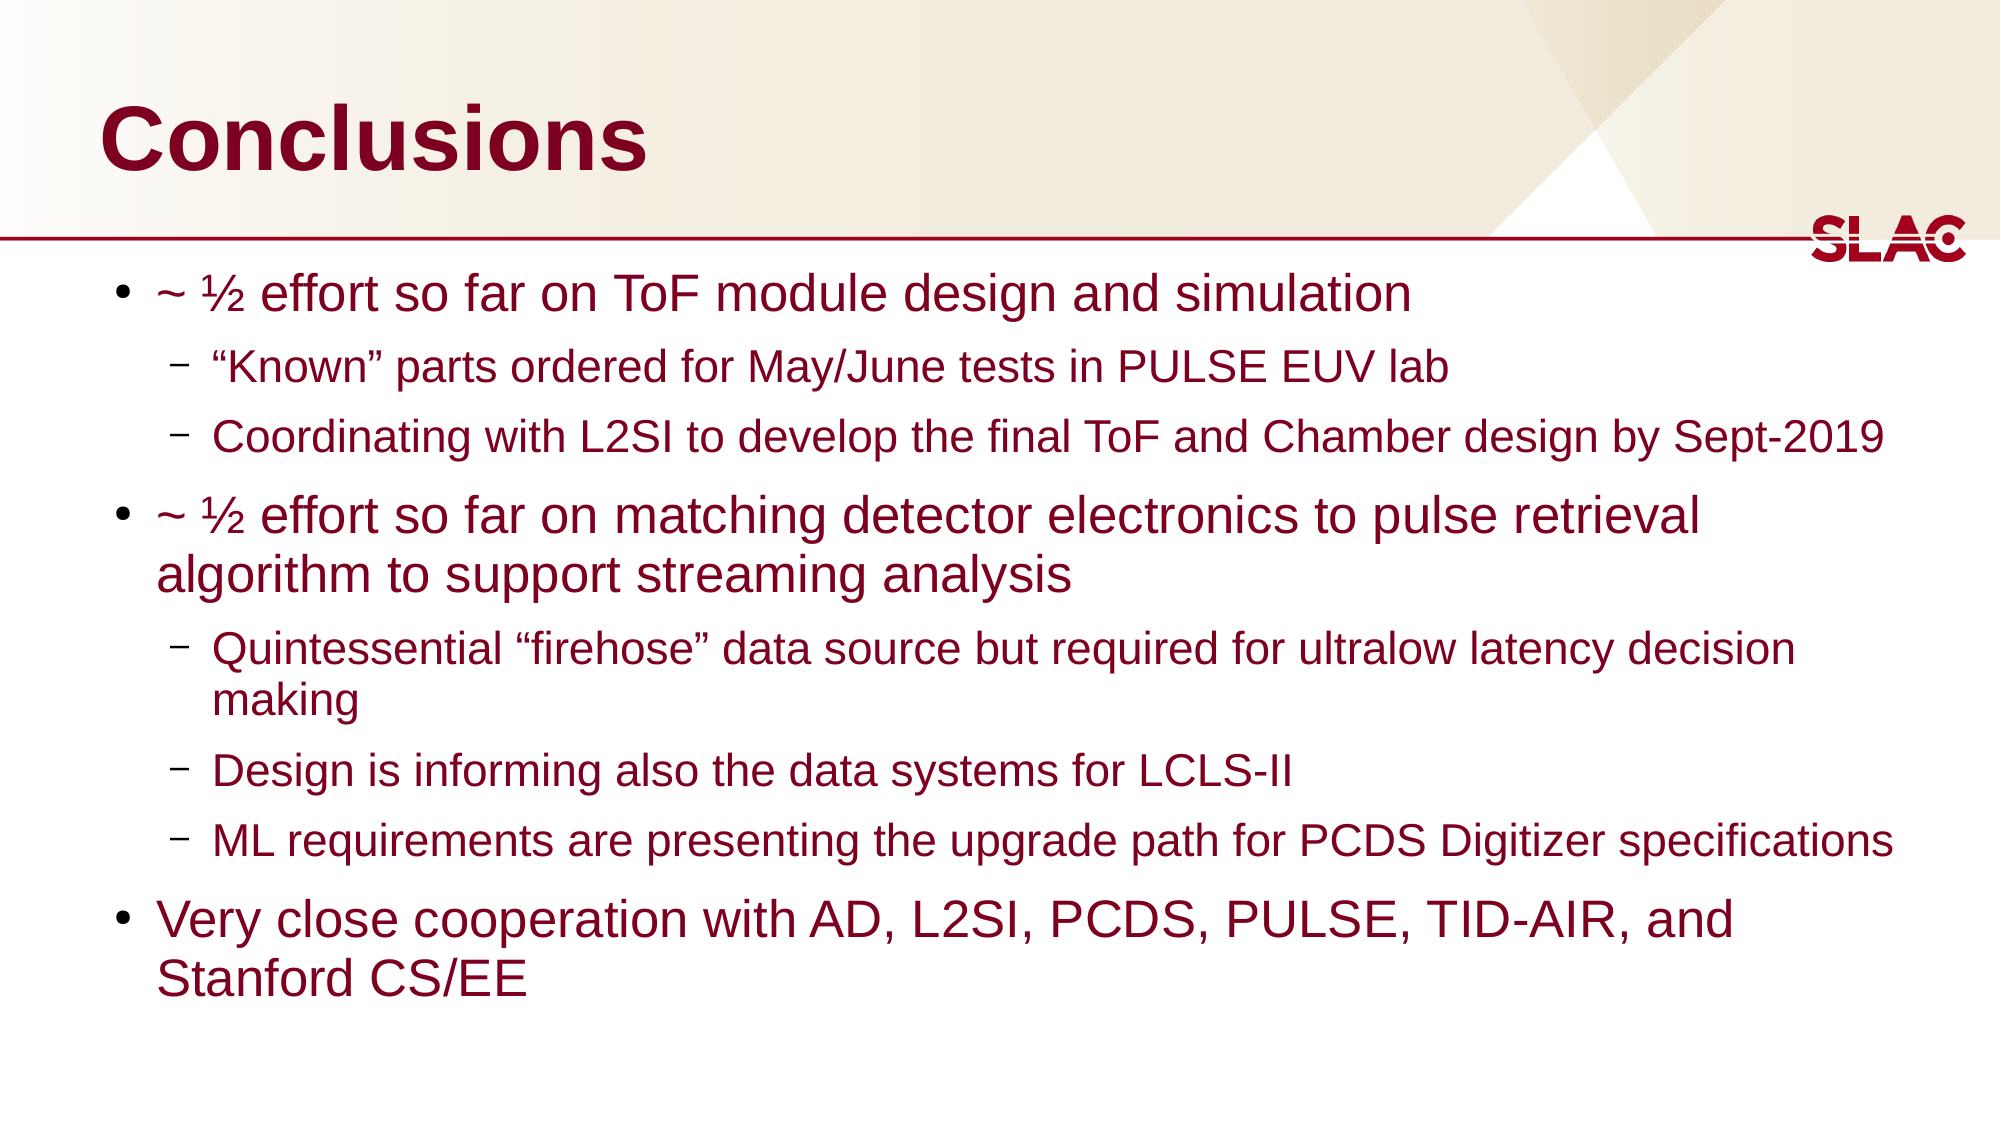

# Conclusions
~ ½ effort so far on ToF module design and simulation
“Known” parts ordered for May/June tests in PULSE EUV lab
Coordinating with L2SI to develop the final ToF and Chamber design by Sept-2019
~ ½ effort so far on matching detector electronics to pulse retrieval algorithm to support streaming analysis
Quintessential “firehose” data source but required for ultralow latency decision making
Design is informing also the data systems for LCLS-II
ML requirements are presenting the upgrade path for PCDS Digitizer specifications
Very close cooperation with AD, L2SI, PCDS, PULSE, TID-AIR, and Stanford CS/EE